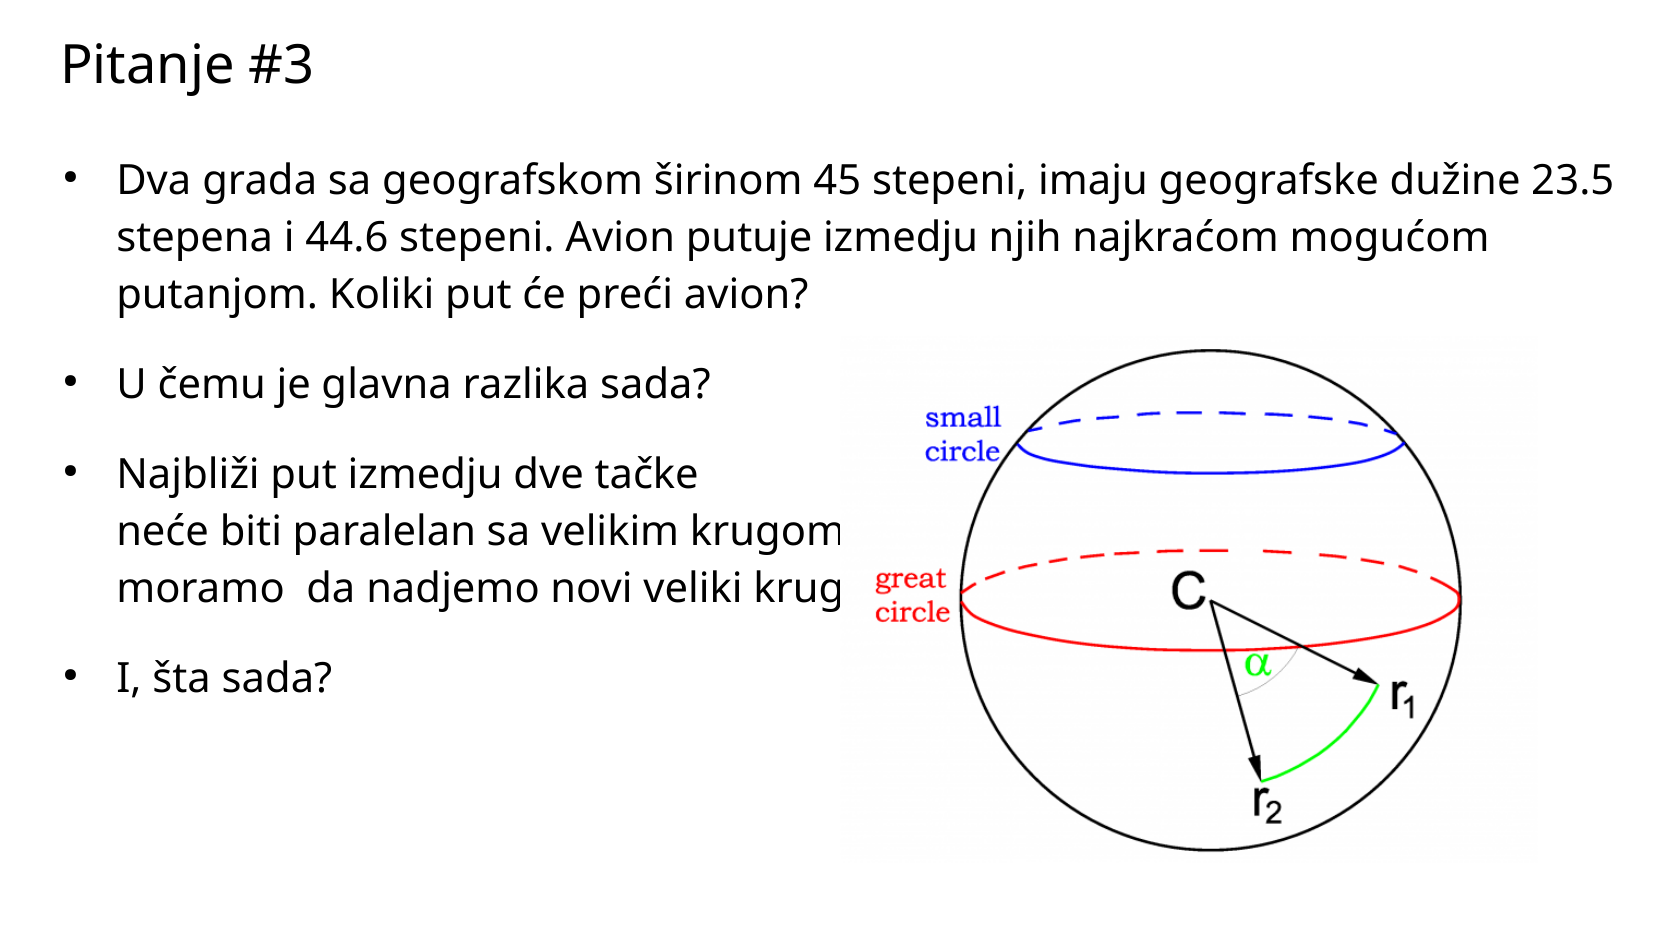

# Pitanje #3
Dva grada sa geografskom širinom 45 stepeni, imaju geografske dužine 23.5 stepena i 44.6 stepeni. Avion putuje izmedju njih najkraćom mogućom putanjom. Koliki put će preći avion?
U čemu je glavna razlika sada?
Najbliži put izmedju dve tačke
neće biti paralelan sa velikim krugom,
moramo da nadjemo novi veliki krug!
I, šta sada?